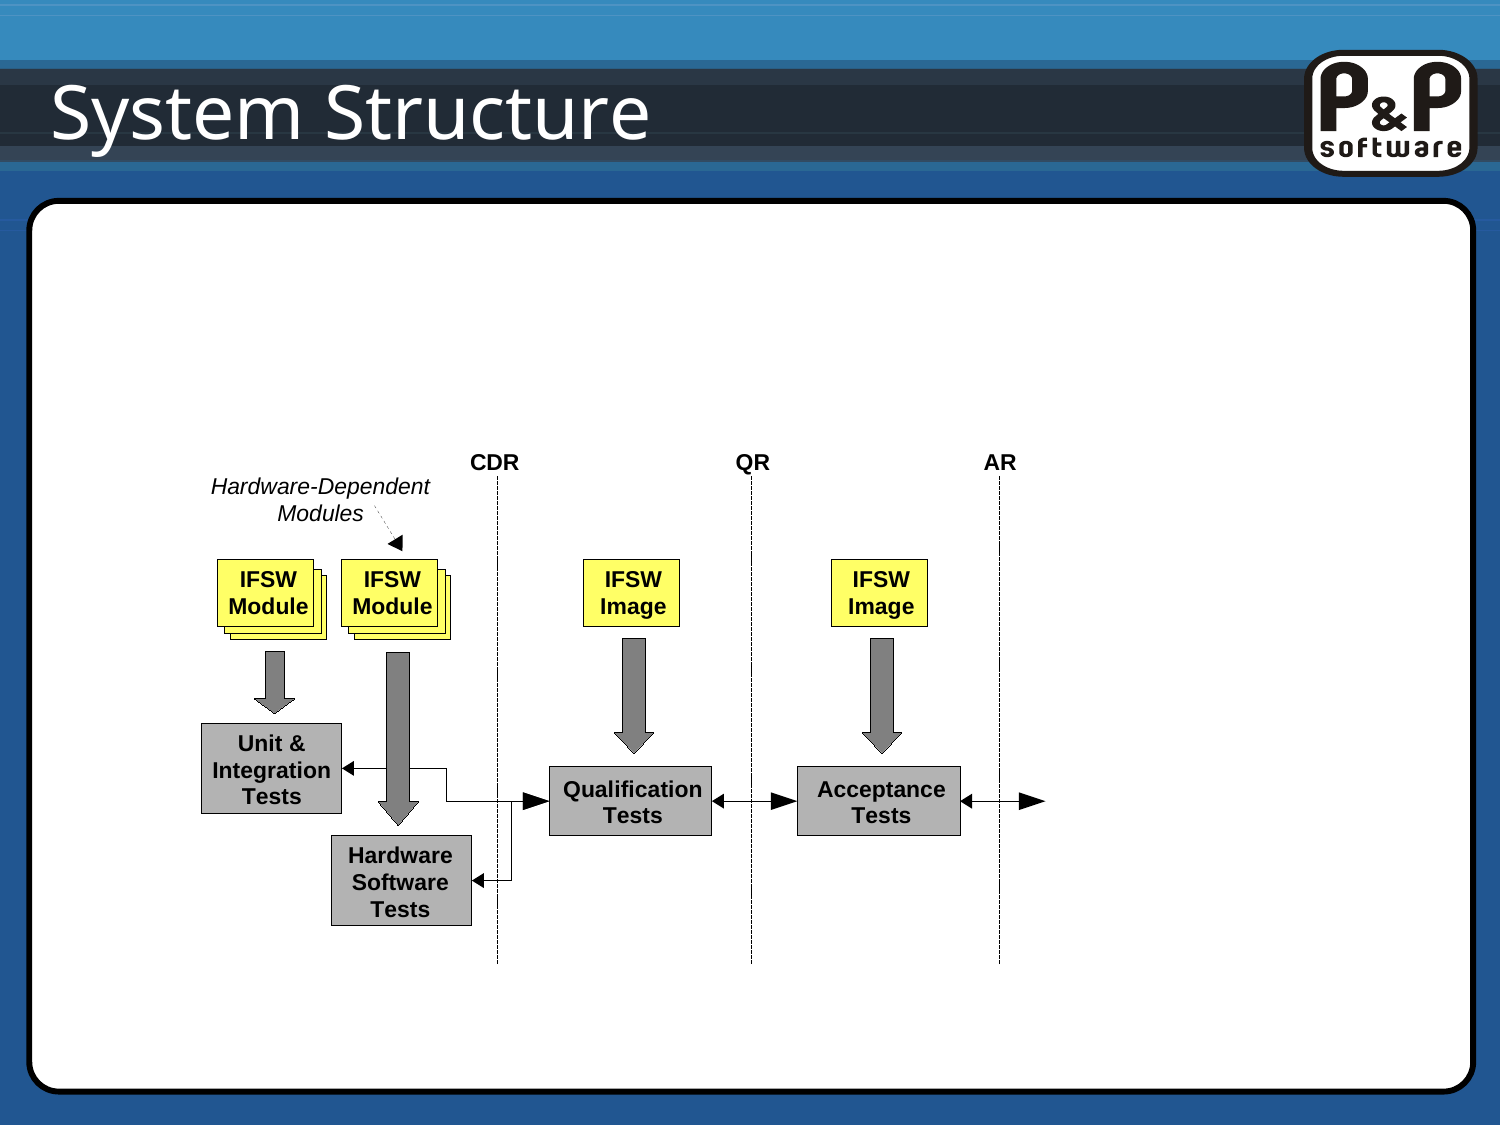

# System Structure
CDR
QR
AR
Hardware-Dependent
Modules
IFSW
Image
IFSW
Image
IFSW
Module
IFSW
Module
Unit &
Integration
Tests
Qualification
Tests
Acceptance
Tests
Hardware
Software
Tests